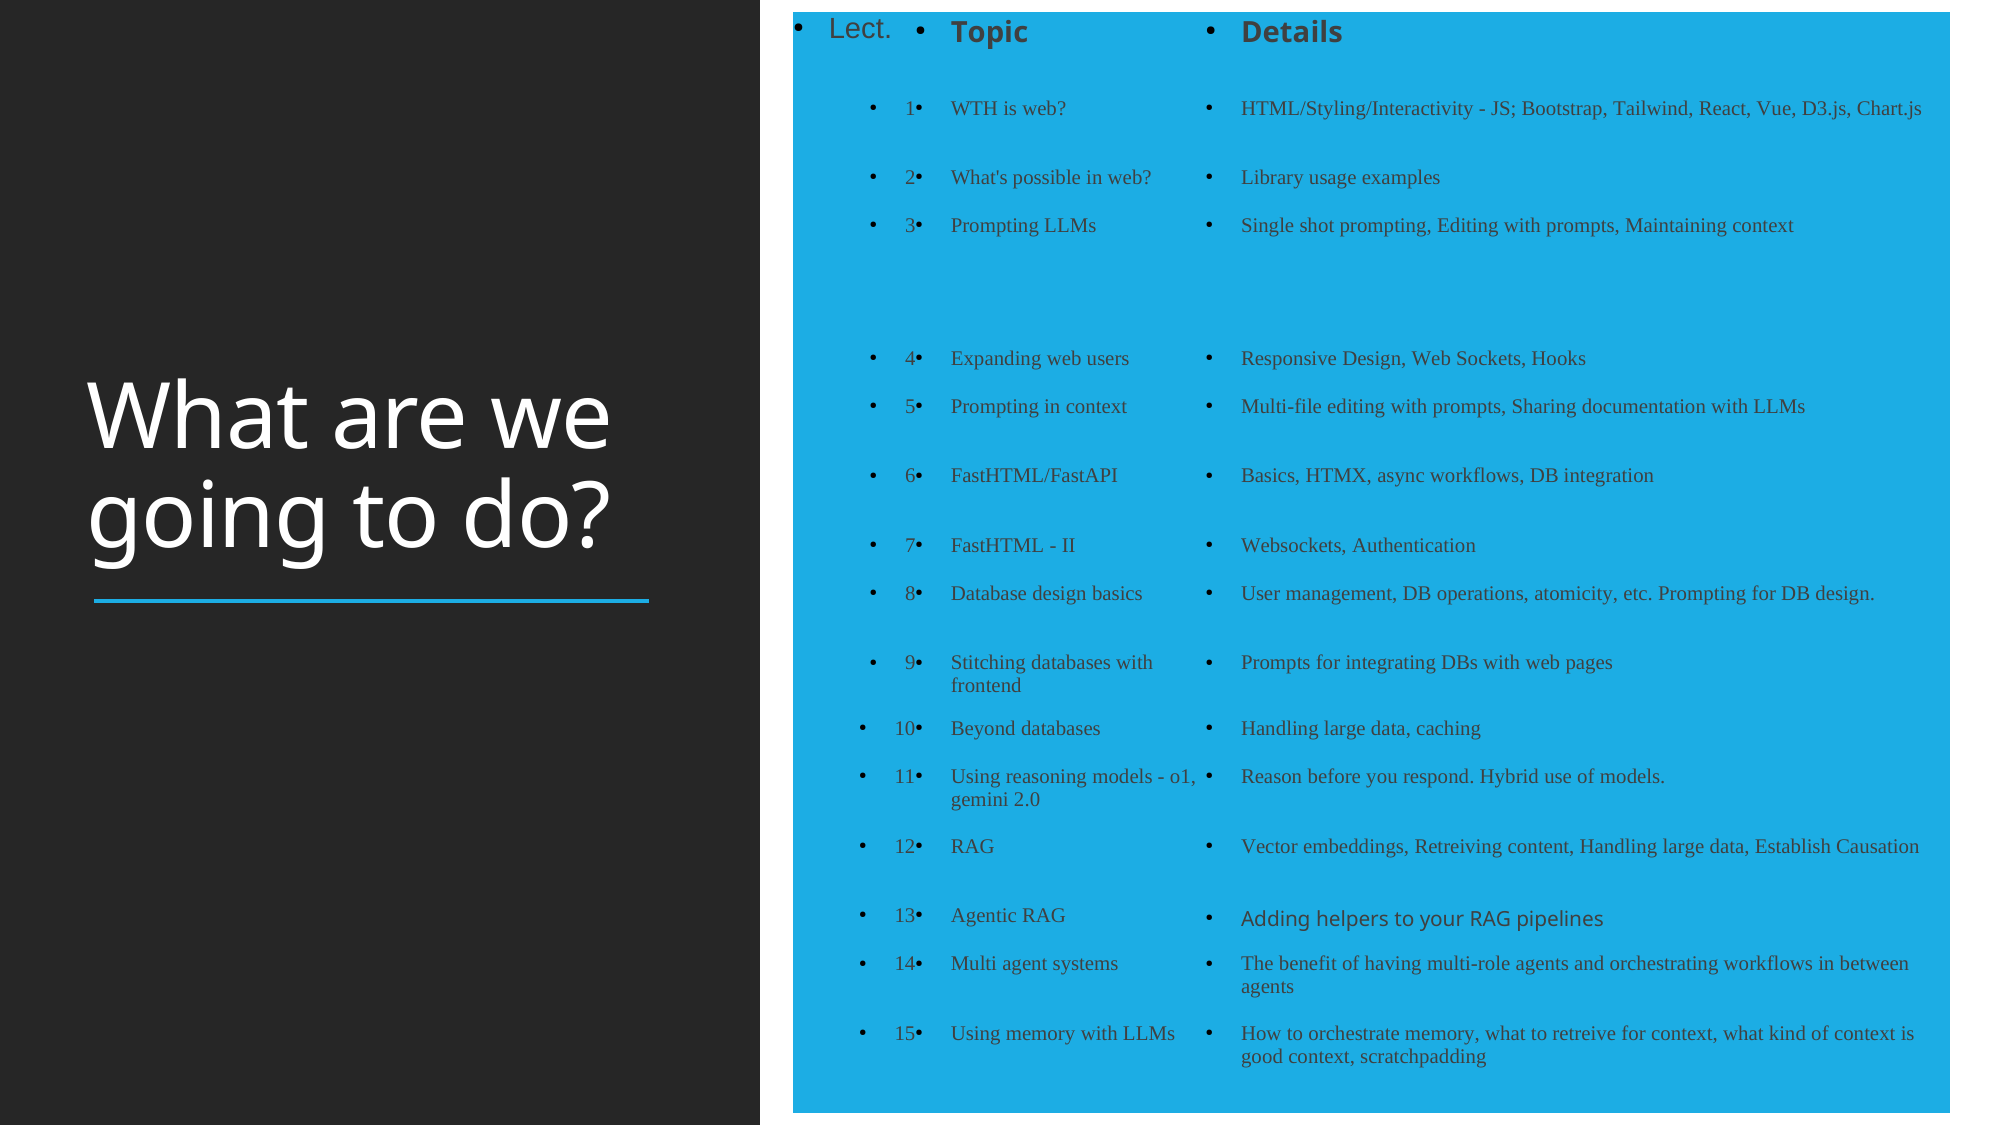

| Lect. | Topic | Details |
| --- | --- | --- |
| 1 | WTH is web? | HTML/Styling/Interactivity - JS; Bootstrap, Tailwind, React, Vue, D3.js, Chart.js |
| 2 | What's possible in web? | Library usage examples |
| 3 | Prompting LLMs | Single shot prompting, Editing with prompts, Maintaining context |
| 4 | Expanding web users | Responsive Design, Web Sockets, Hooks |
| 5 | Prompting in context | Multi-file editing with prompts, Sharing documentation with LLMs |
| 6 | FastHTML/FastAPI | Basics, HTMX, async workflows, DB integration |
| 7 | FastHTML - II | Websockets, Authentication |
| 8 | Database design basics | User management, DB operations, atomicity, etc. Prompting for DB design. |
| 9 | Stitching databases with frontend | Prompts for integrating DBs with web pages |
| 10 | Beyond databases | Handling large data, caching |
| 11 | Using reasoning models - o1, gemini 2.0 | Reason before you respond. Hybrid use of models. |
| 12 | RAG | Vector embeddings, Retreiving content, Handling large data, Establish Causation |
| 13 | Agentic RAG | Adding helpers to your RAG pipelines |
| 14 | Multi agent systems | The benefit of having multi-role agents and orchestrating workflows in between agents |
| 15 | Using memory with LLMs | How to orchestrate memory, what to retreive for context, what kind of context is good context, scratchpadding |
# What are we going to do?